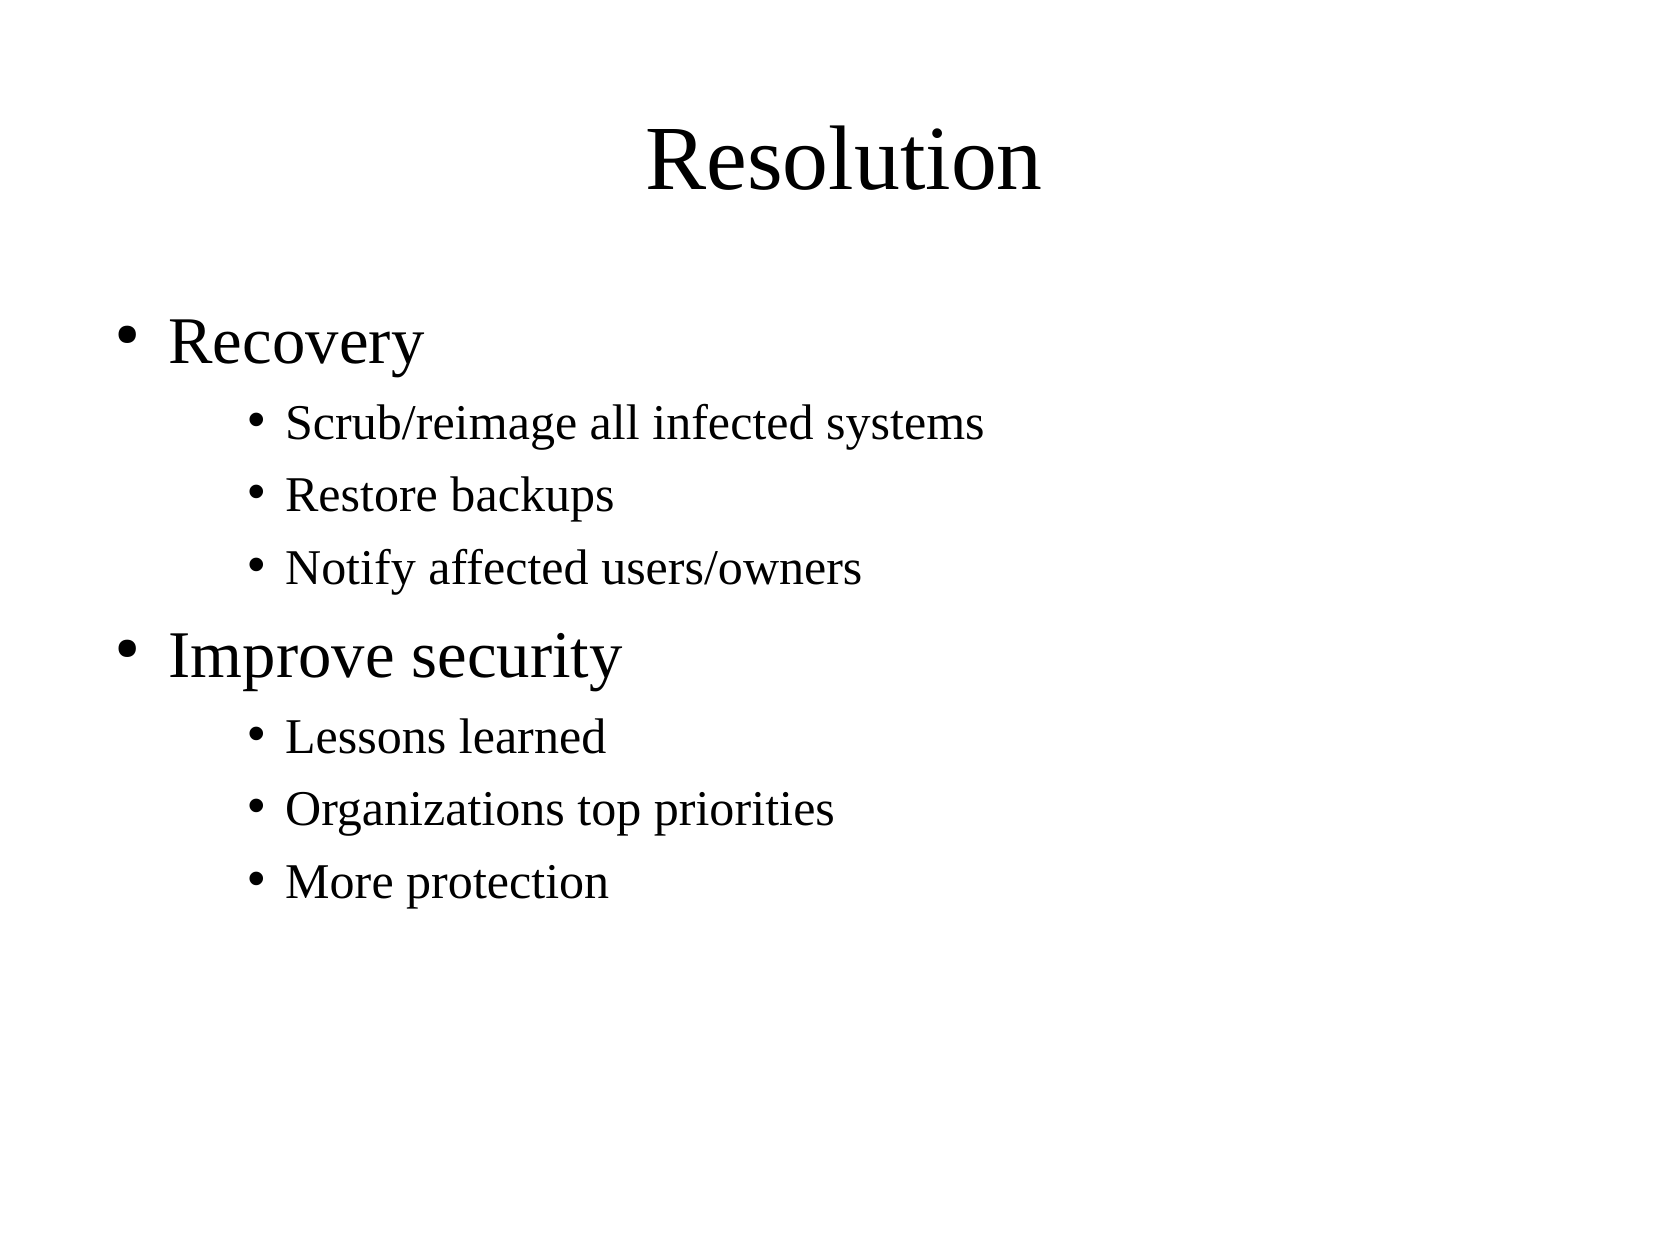

# Resolution
Recovery
Scrub/reimage all infected systems
Restore backups
Notify affected users/owners
Improve security
Lessons learned
Organizations top priorities
More protection